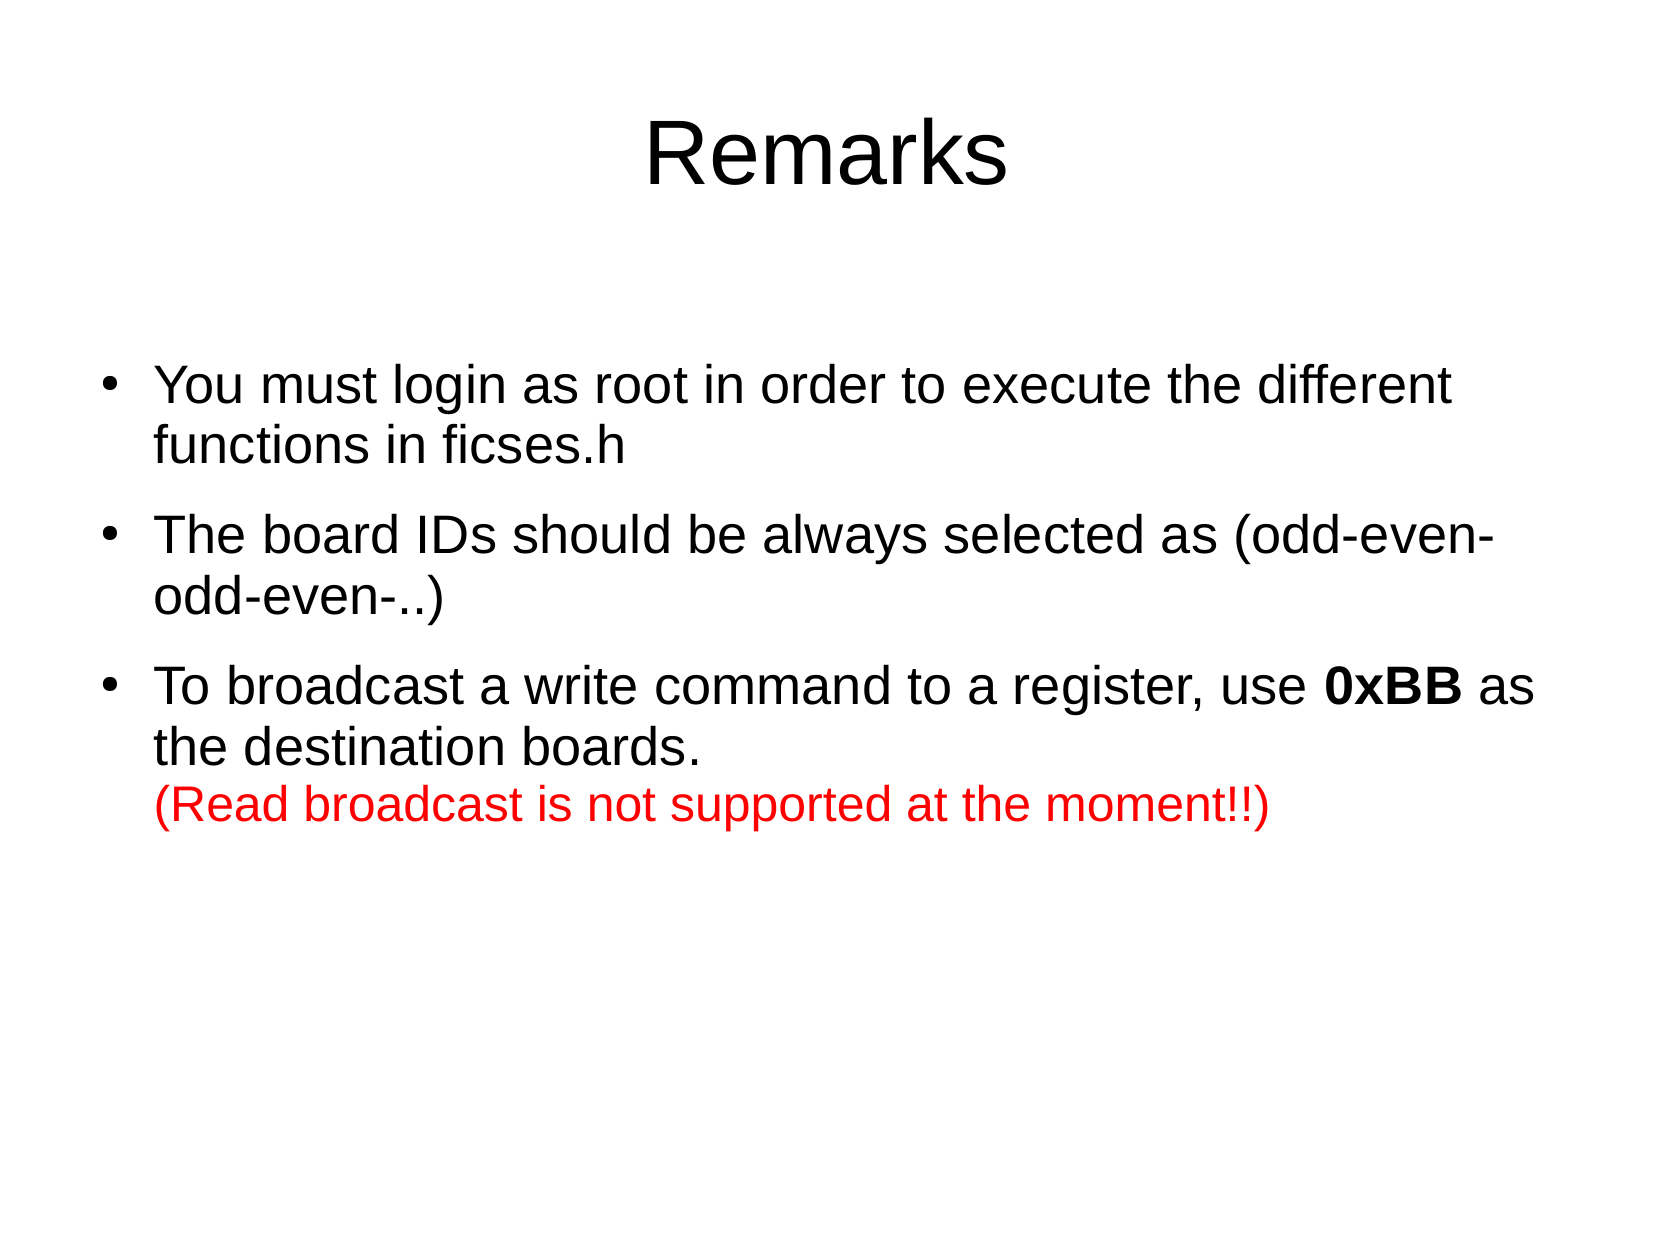

# Remarks
You must login as root in order to execute the different functions in ficses.h
The board IDs should be always selected as (odd-even-odd-even-..)
To broadcast a write command to a register, use 0xBB as the destination boards.
(Read broadcast is not supported at the moment!!)